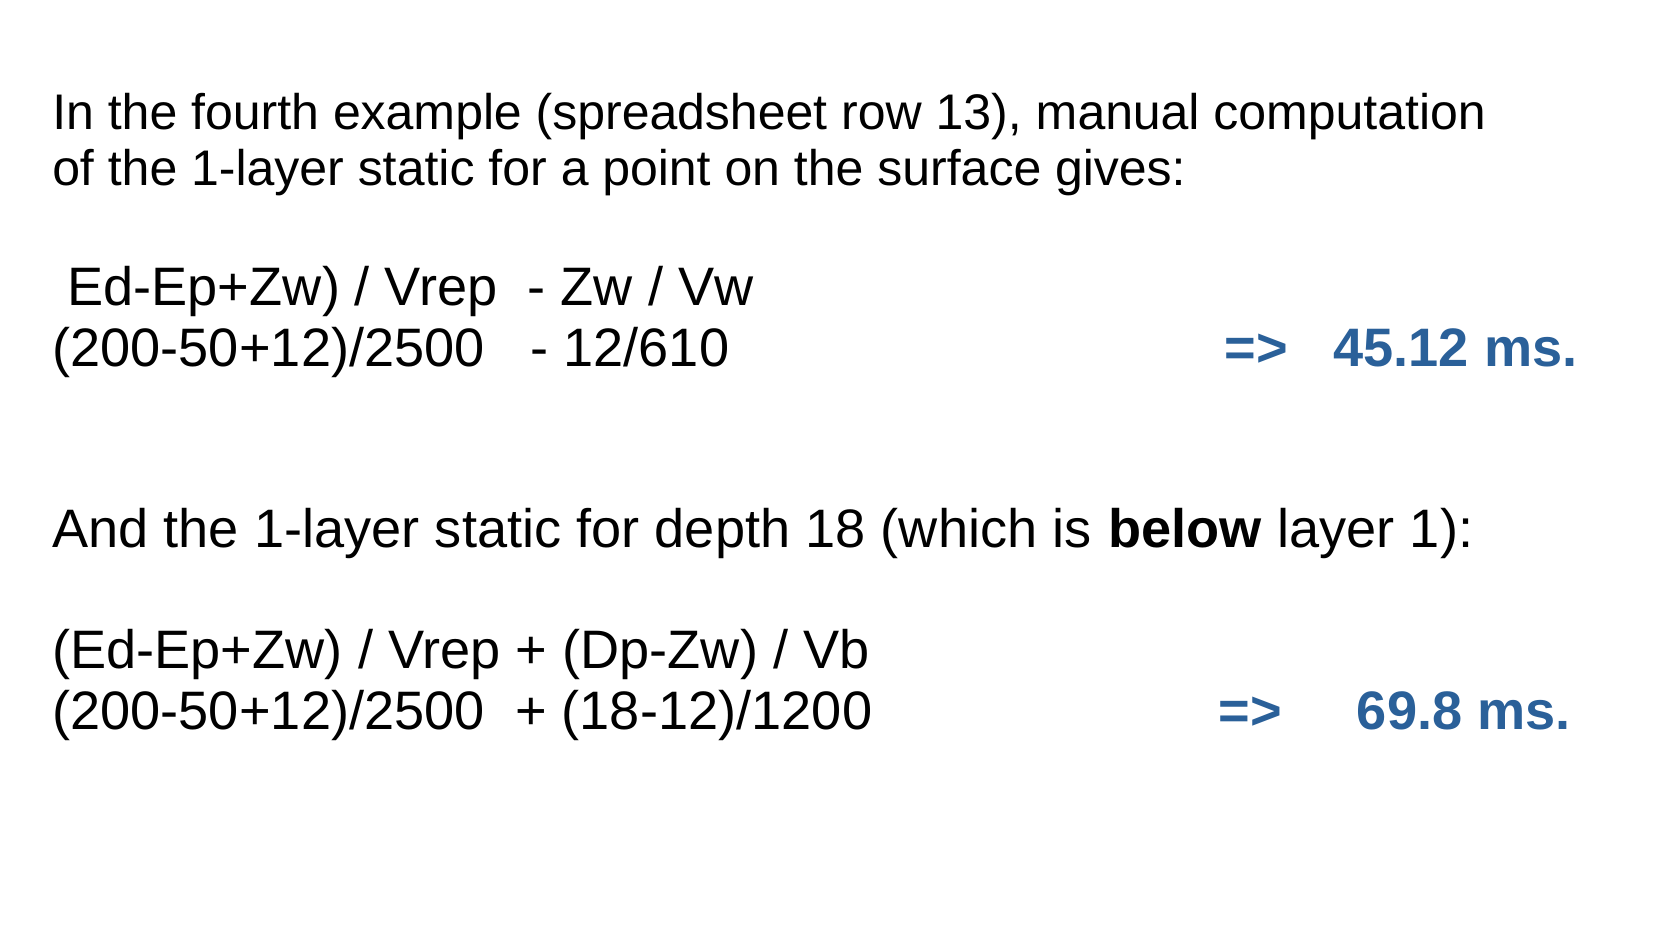

In the fourth example (spreadsheet row 13), manual computation of the 1-layer static for a point on the surface gives:
 Ed-Ep+Zw) / Vrep - Zw / Vw
(200-50+12)/2500 - 12/610 => 45.12 ms.
And the 1-layer static for depth 18 (which is below layer 1):
(Ed-Ep+Zw) / Vrep + (Dp-Zw) / Vb
(200-50+12)/2500 + (18-12)/1200 => 69.8 ms.